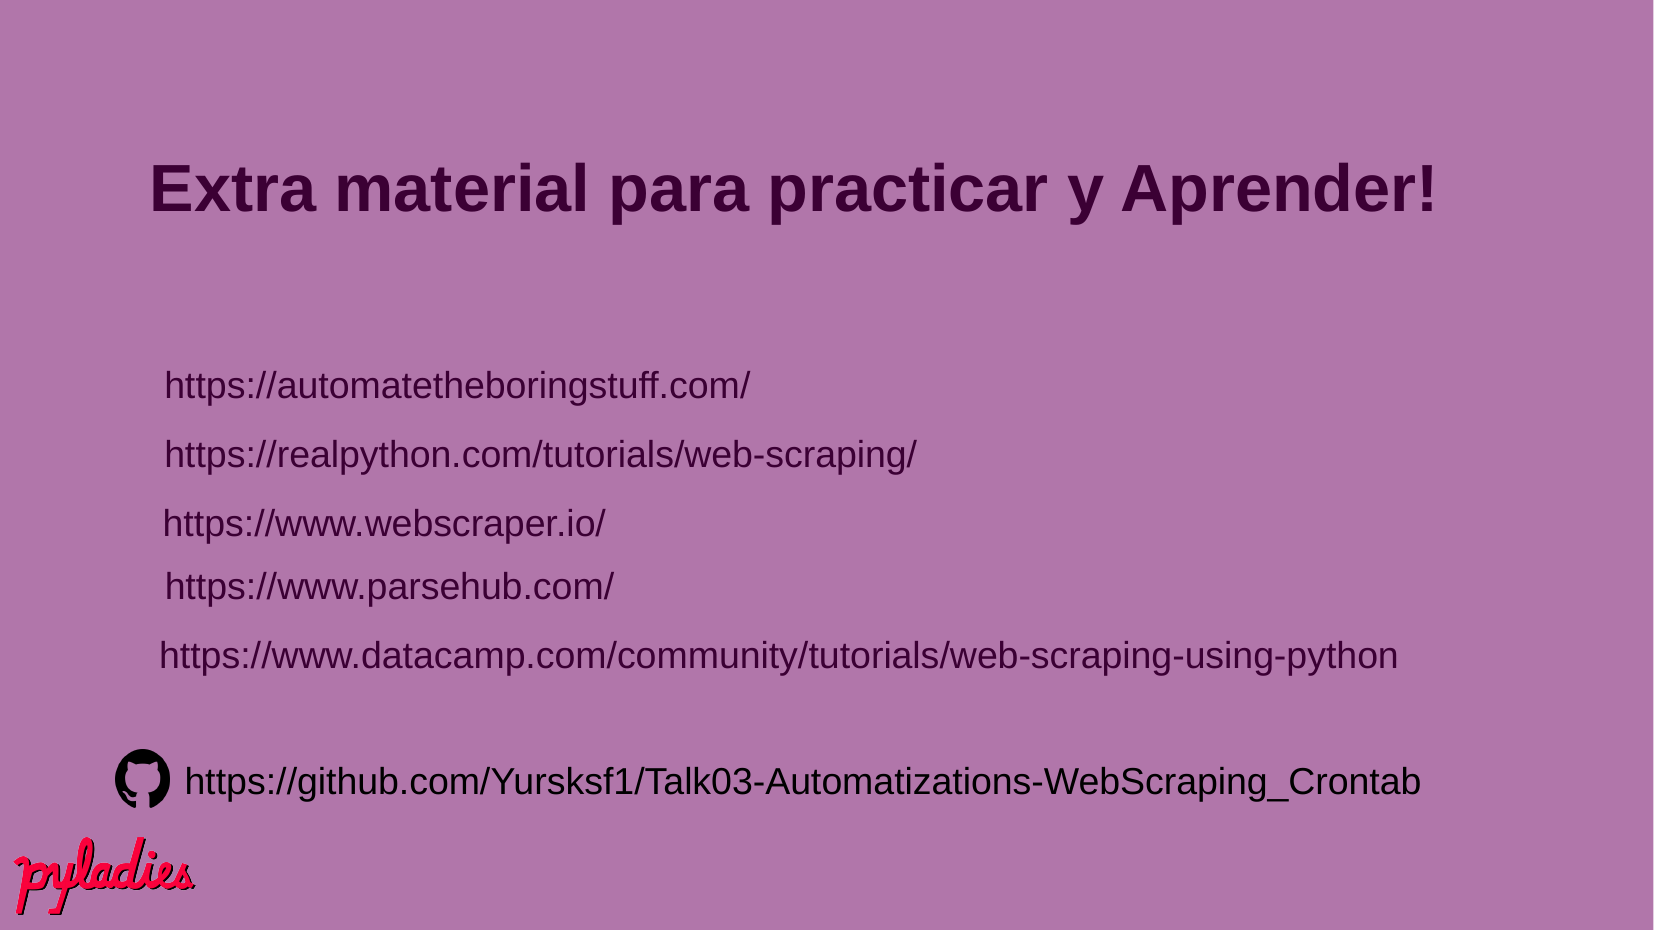

Extra material para practicar y Aprender!
https://automatetheboringstuff.com/
https://realpython.com/tutorials/web-scraping/
https://www.webscraper.io/
https://www.parsehub.com/
https://www.datacamp.com/community/tutorials/web-scraping-using-python
https://github.com/Yursksf1/Talk03-Automatizations-WebScraping_Crontab